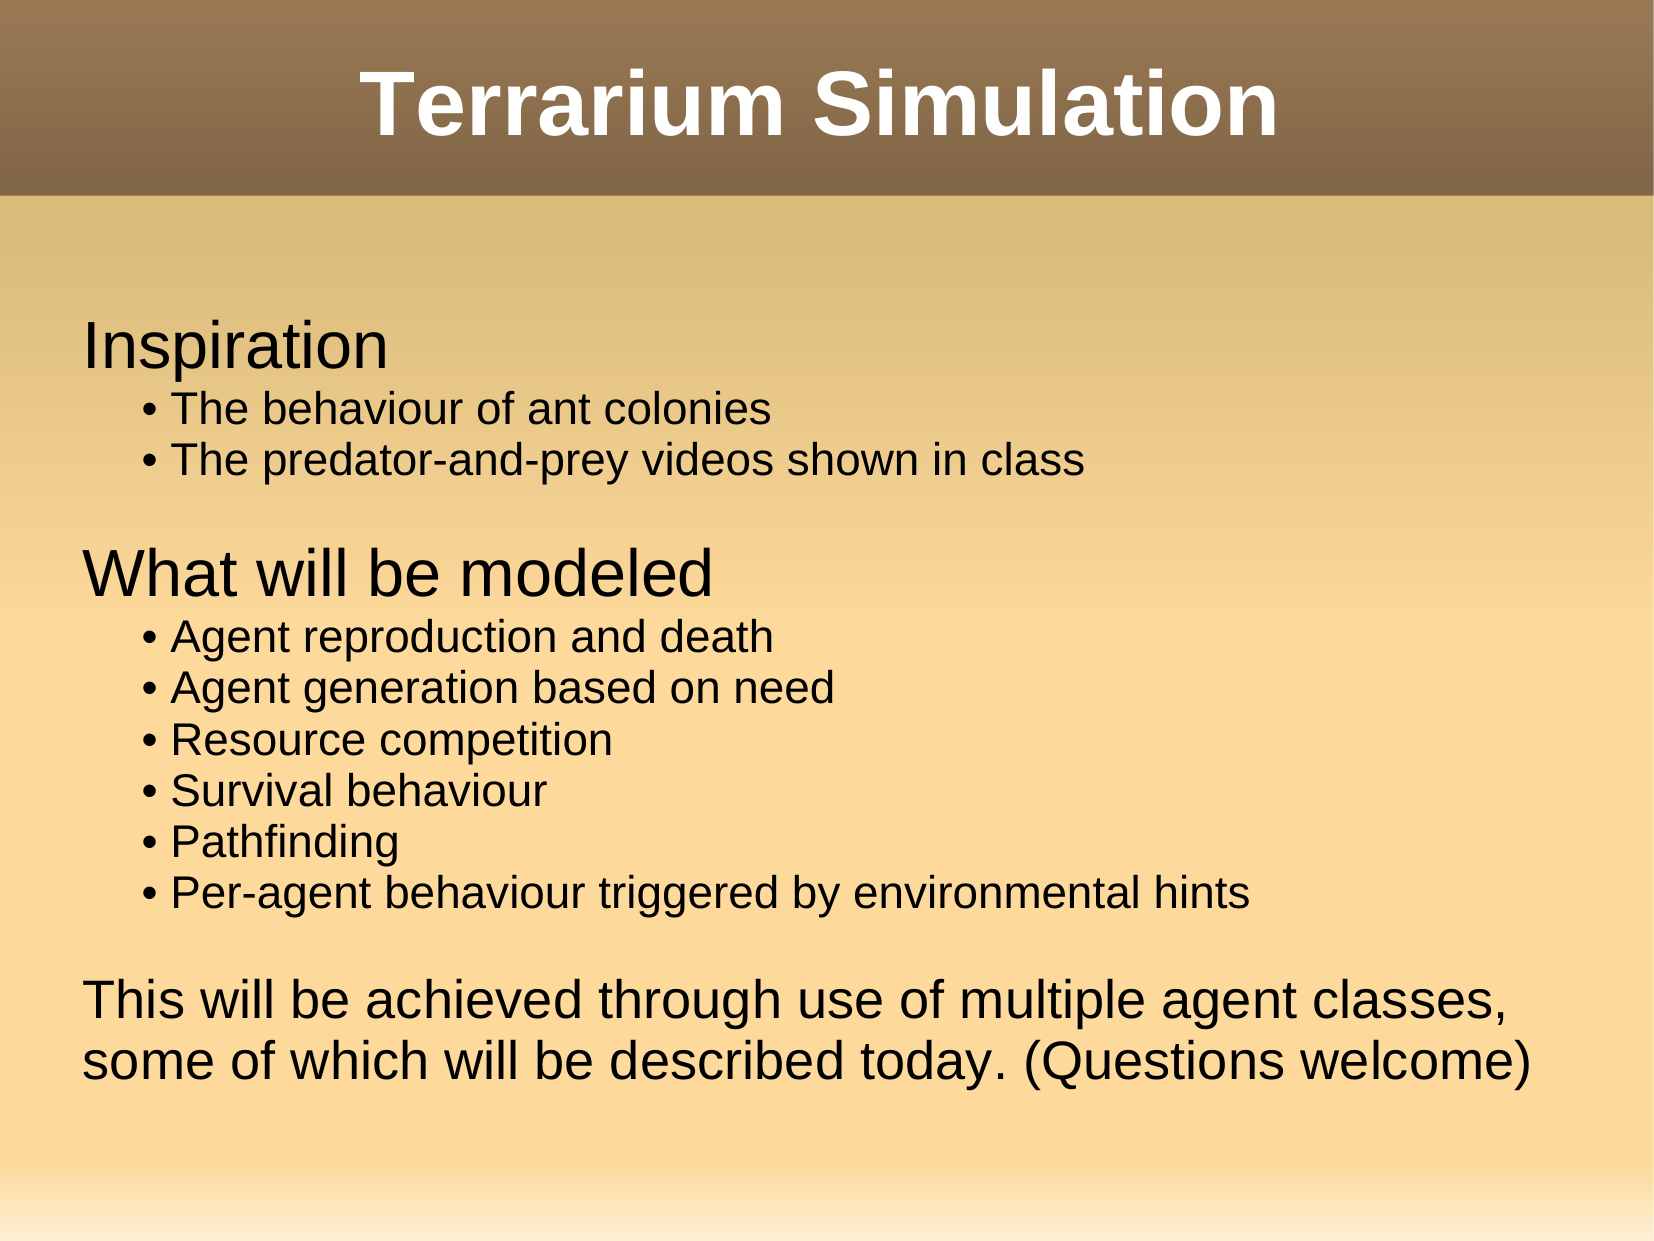

# Terrarium Simulation
Inspiration
	• The behaviour of ant colonies
	• The predator-and-prey videos shown in class
What will be modeled
	• Agent reproduction and death
	• Agent generation based on need
	• Resource competition
	• Survival behaviour
	• Pathfinding
	• Per-agent behaviour triggered by environmental hints
This will be achieved through use of multiple agent classes, some of which will be described today. (Questions welcome)